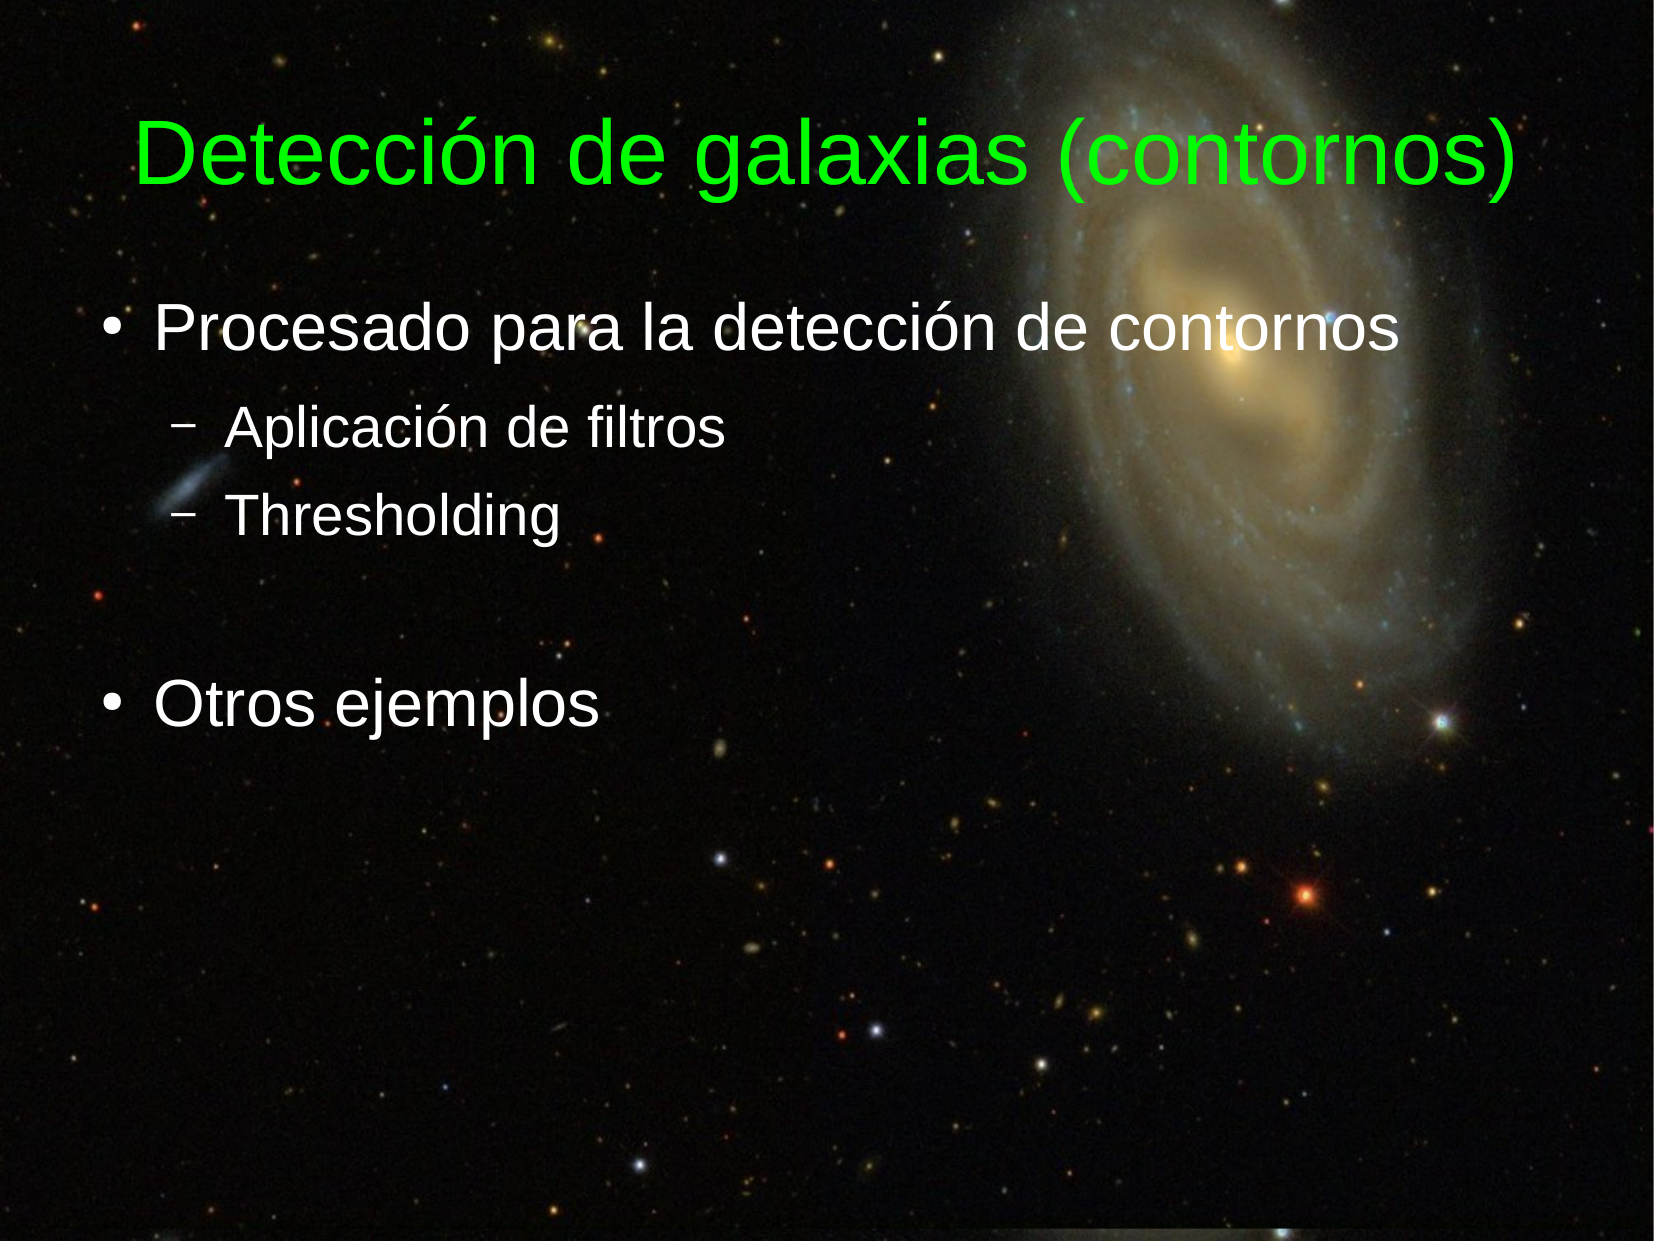

# Detección de galaxias (contornos)
Procesado para la detección de contornos
Aplicación de filtros
Thresholding
Otros ejemplos